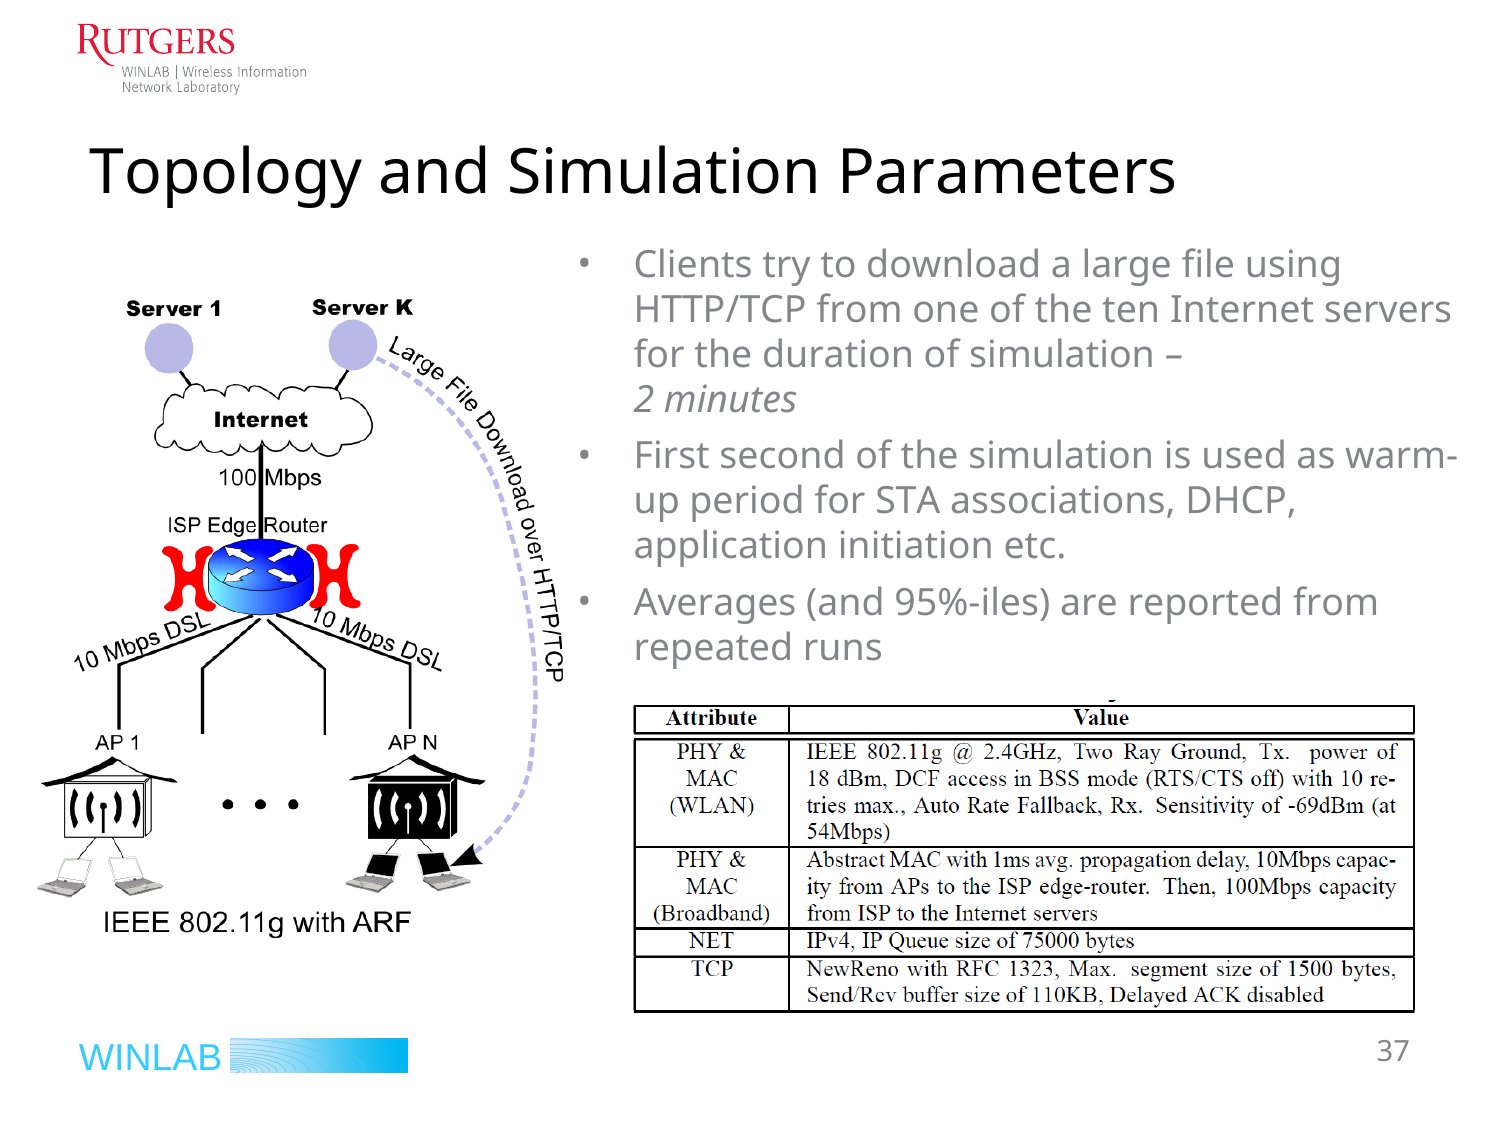

# Topology and Simulation Parameters
Clients try to download a large file using HTTP/TCP from one of the ten Internet servers for the duration of simulation –
2 minutes
First second of the simulation is used as warm-up period for STA associations, DHCP, application initiation etc.
Averages (and 95%-iles) are reported from repeated runs
37